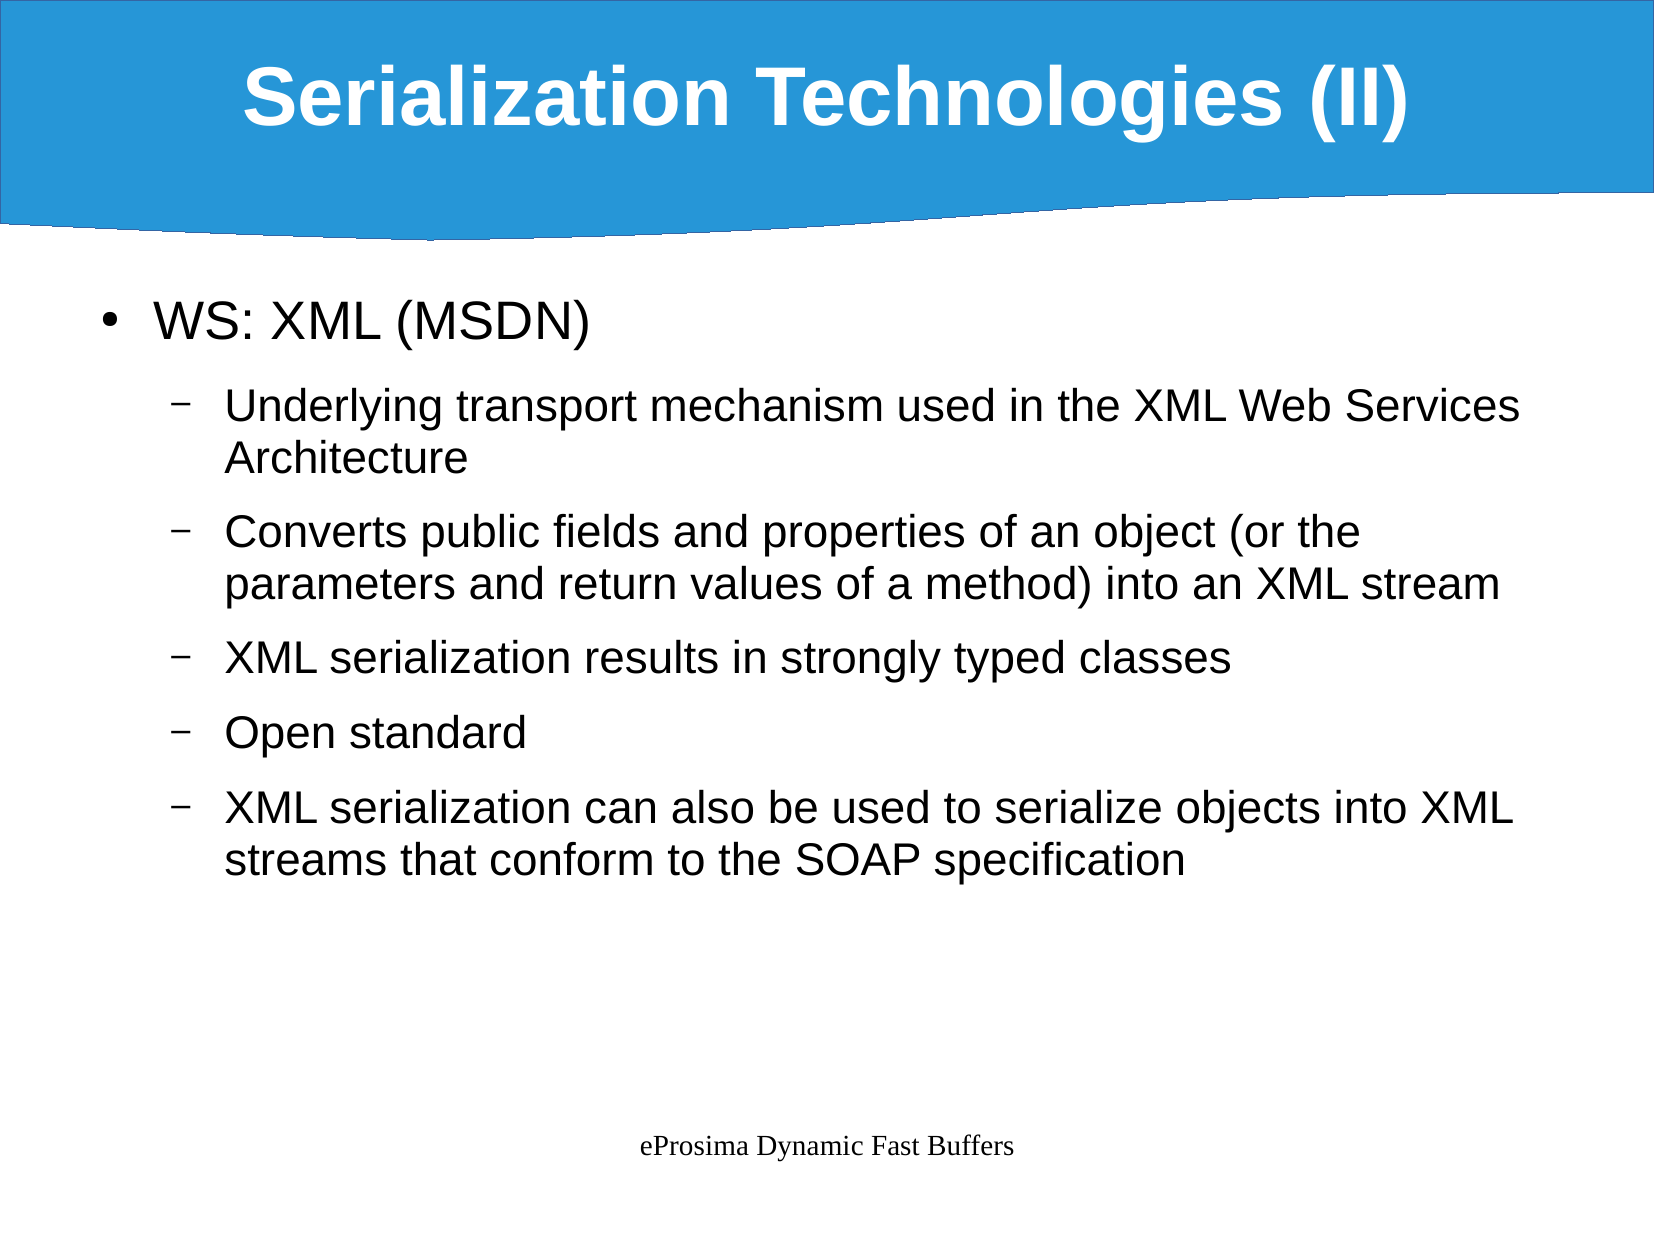

Serialization Technologies (II)
# WS: XML (MSDN)
Underlying transport mechanism used in the XML Web Services Architecture
Converts public fields and properties of an object (or the parameters and return values of a method) into an XML stream
XML serialization results in strongly typed classes
Open standard
XML serialization can also be used to serialize objects into XML streams that conform to the SOAP specification
eProsima Dynamic Fast Buffers